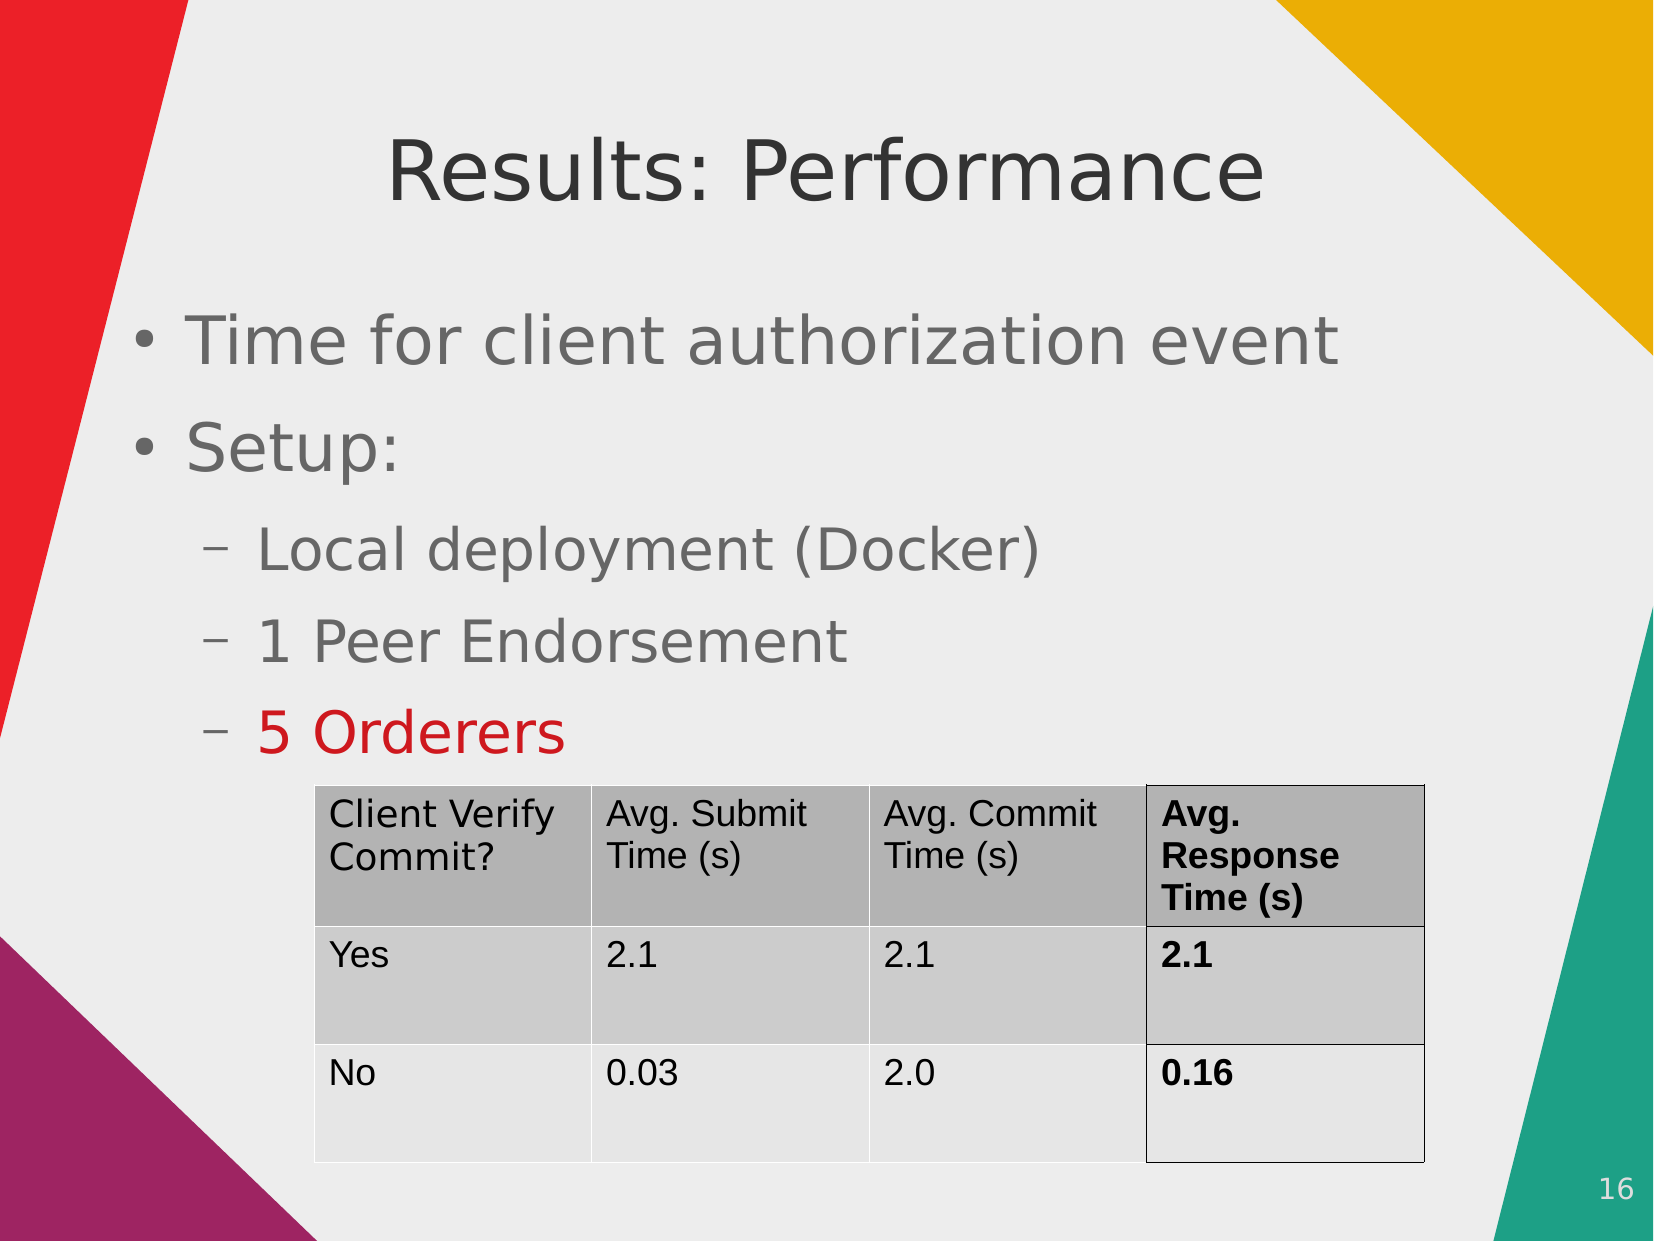

# Results: Performance
Time for client authorization event
Setup:
Local deployment (Docker)
1 Peer Endorsement
5 Orderers
| Client Verify Commit? | Avg. Submit Time (s) | Avg. Commit Time (s) | Avg. Response Time (s) |
| --- | --- | --- | --- |
| Yes | 2.1 | 2.1 | 2.1 |
| No | 0.03 | 2.0 | 0.16 |
16